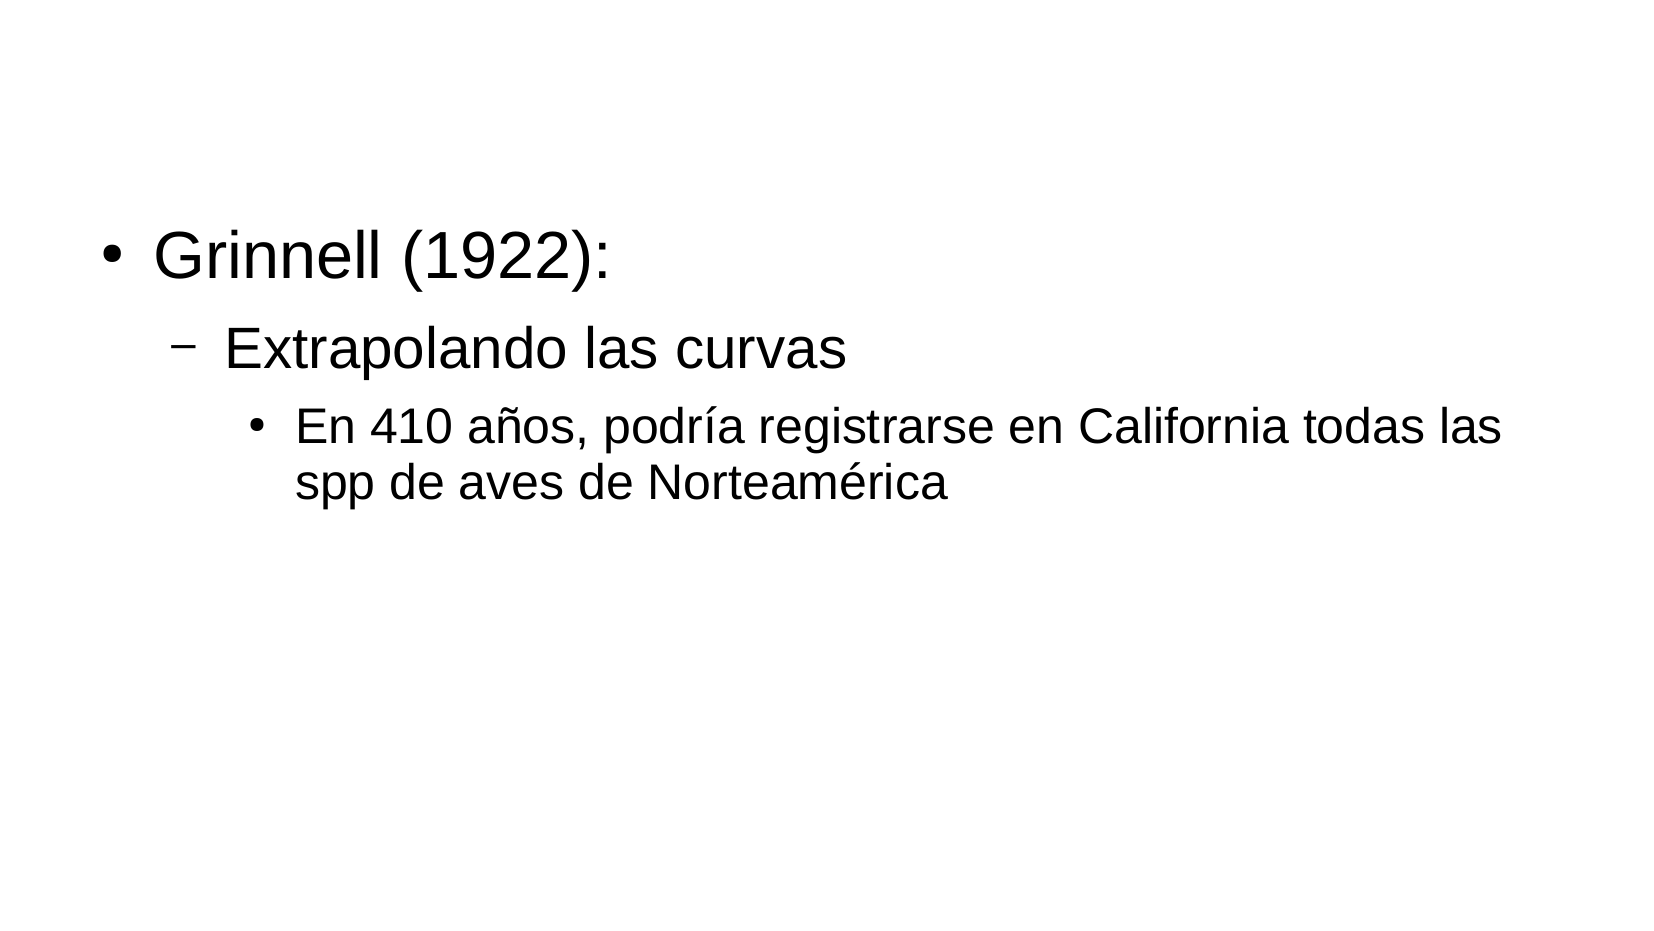

# Grinnell (1922):
Extrapolando las curvas
En 410 años, podría registrarse en California todas las spp de aves de Norteamérica